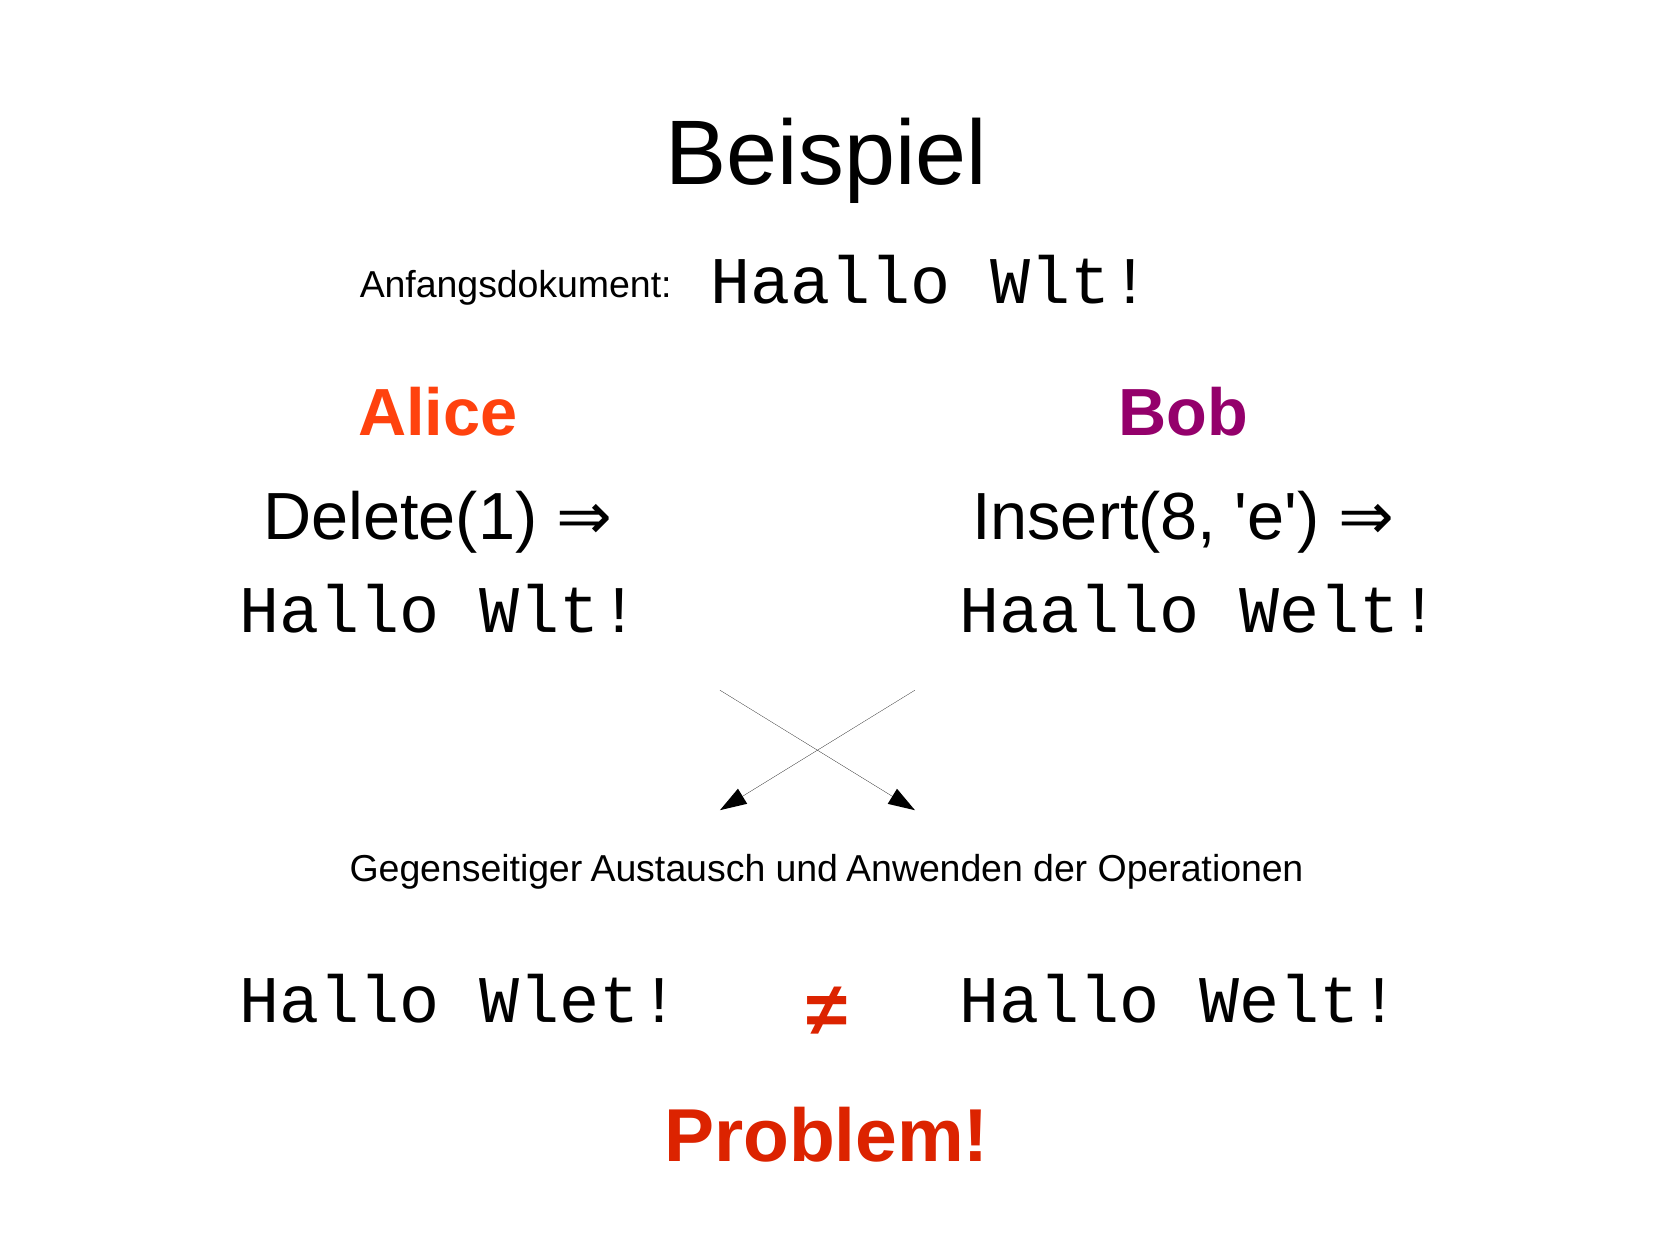

# Beispiel
Haallo Wlt!
Anfangsdokument:
Alice
Delete(1) ⇒
Bob
Insert(8, 'e') ⇒
Hallo Wlt!
Haallo Welt!
Gegenseitiger Austausch und Anwenden der Operationen
Hallo Wlet!
Hallo Welt!
≠
Problem!